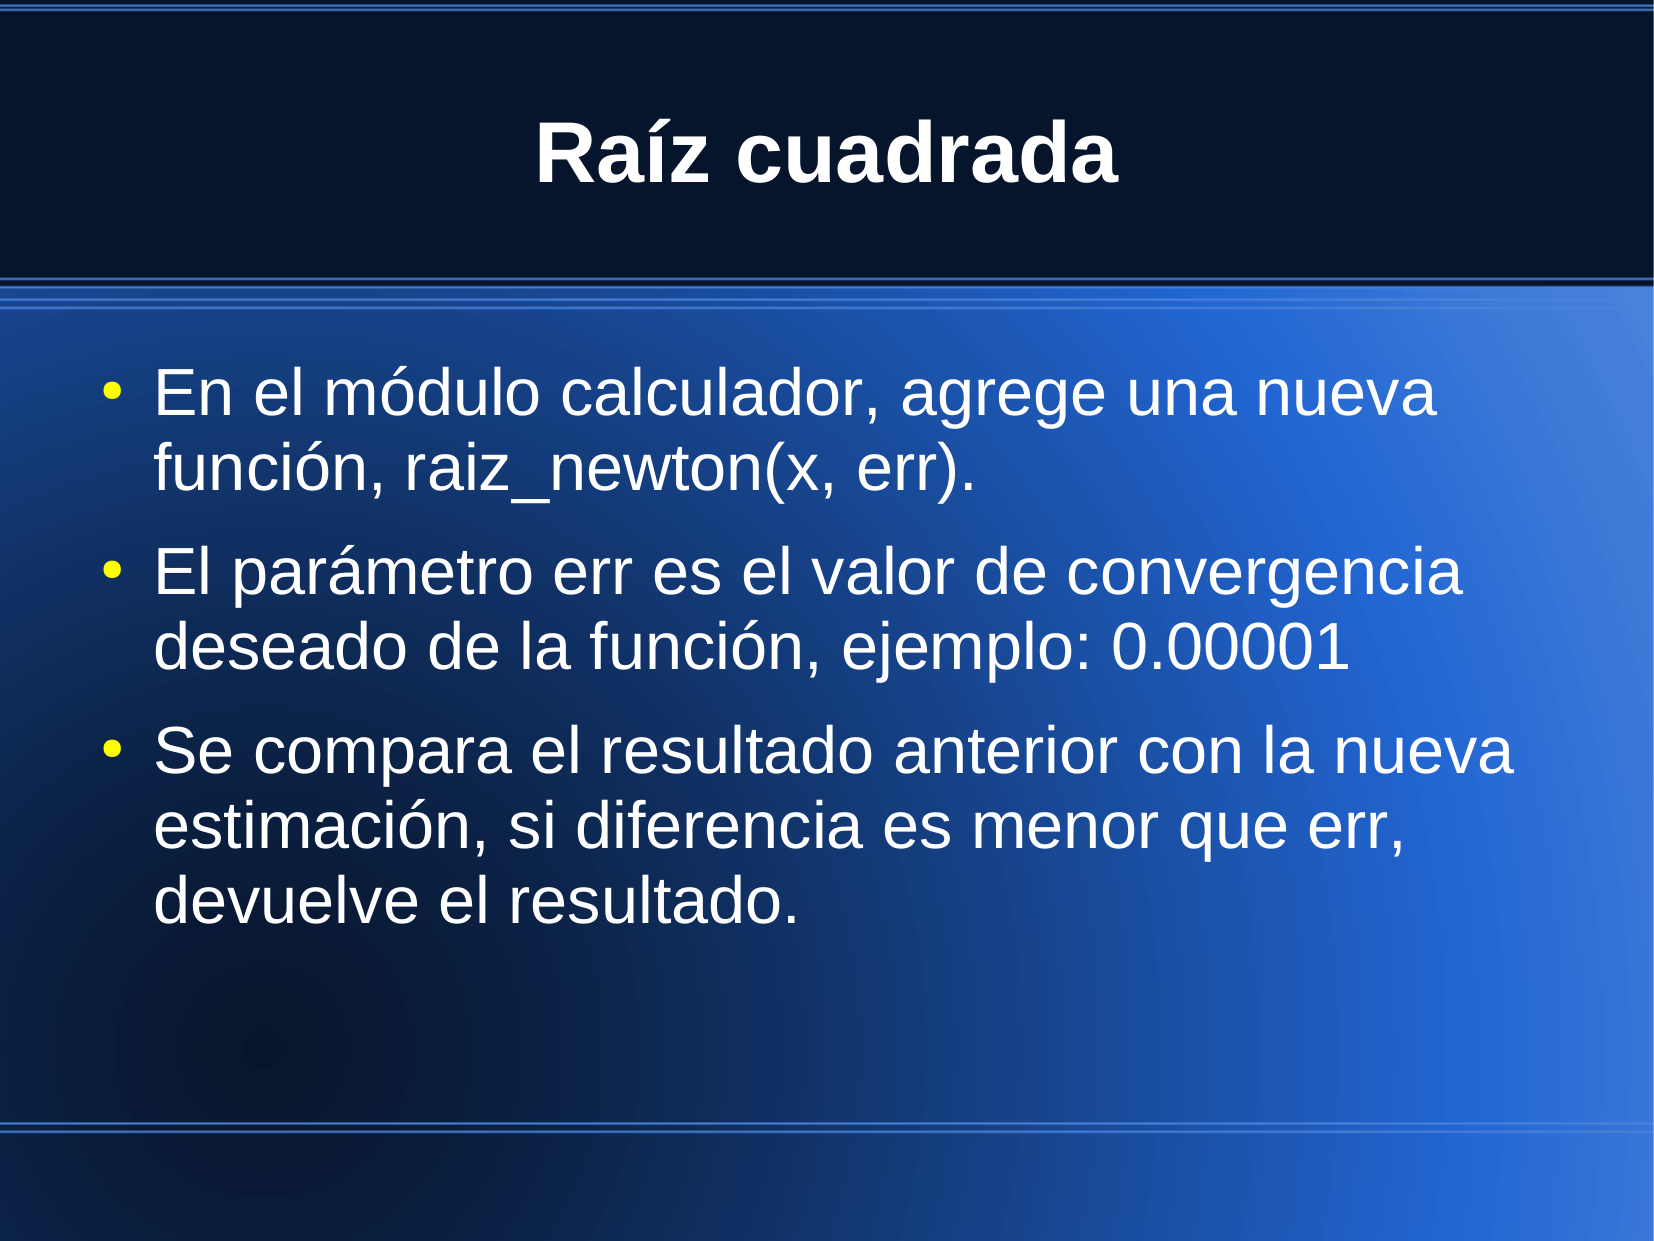

# Raíz cuadrada
En el módulo calculador, agrege una nueva función, raiz_newton(x, err).
El parámetro err es el valor de convergencia deseado de la función, ejemplo: 0.00001
Se compara el resultado anterior con la nueva estimación, si diferencia es menor que err, devuelve el resultado.